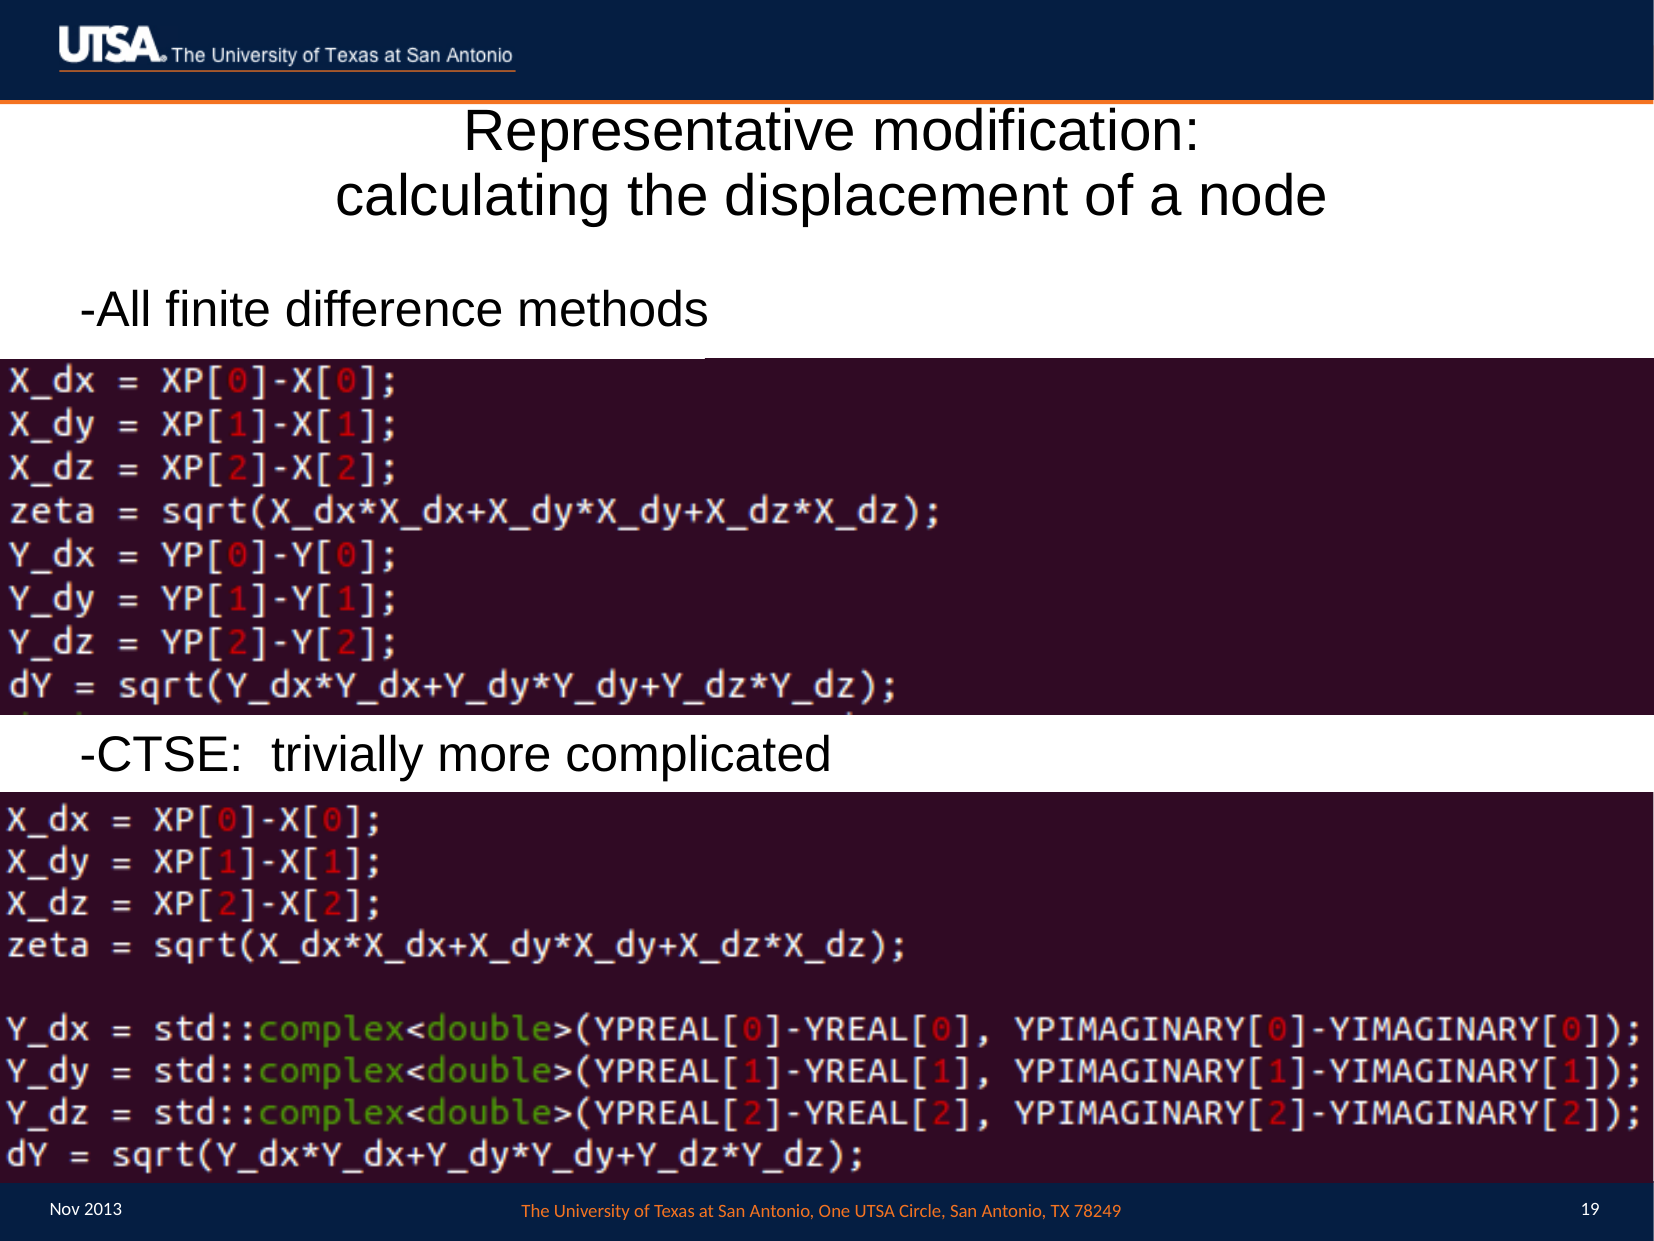

# Representative modification: calculating the displacement of a node
-All finite difference methods
-CTSE: trivially more complicated